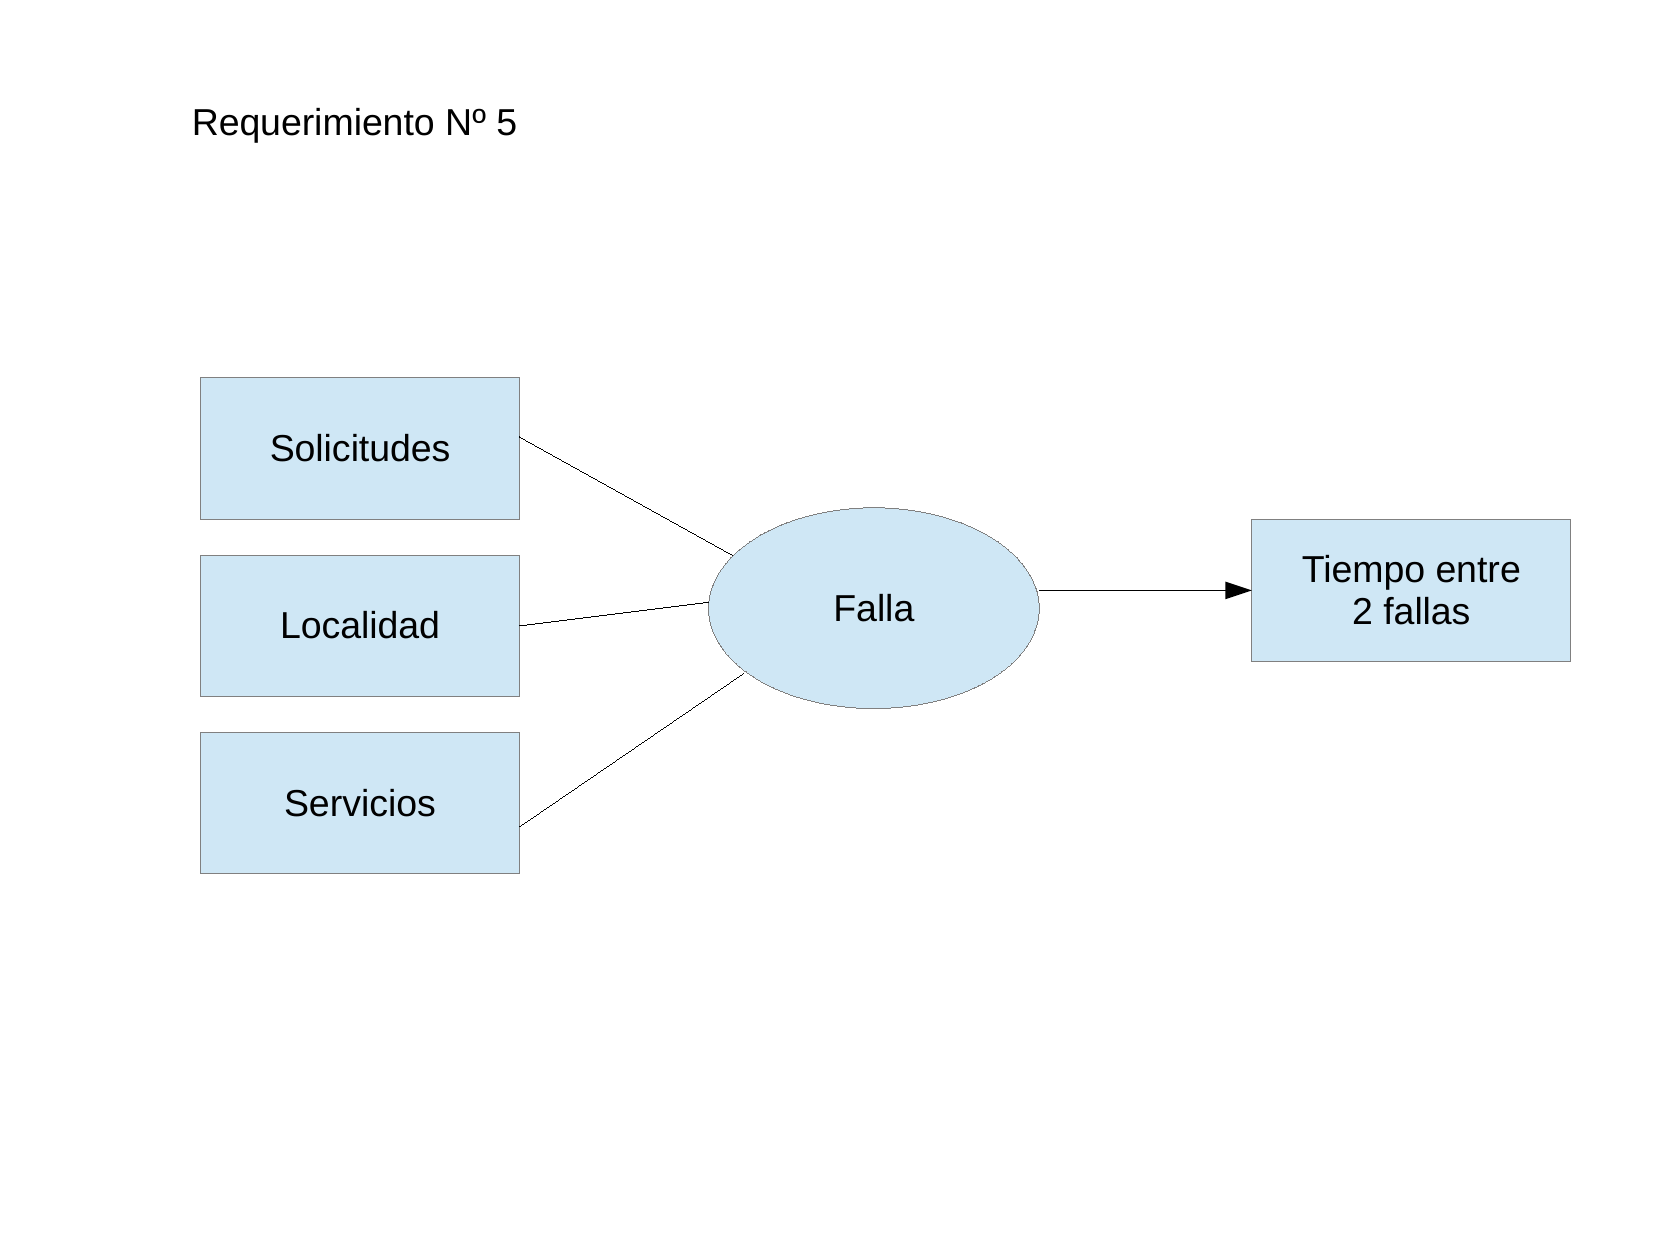

Requerimiento Nº 5
Solicitudes
Falla
Tiempo entre
2 fallas
Localidad
Servicios